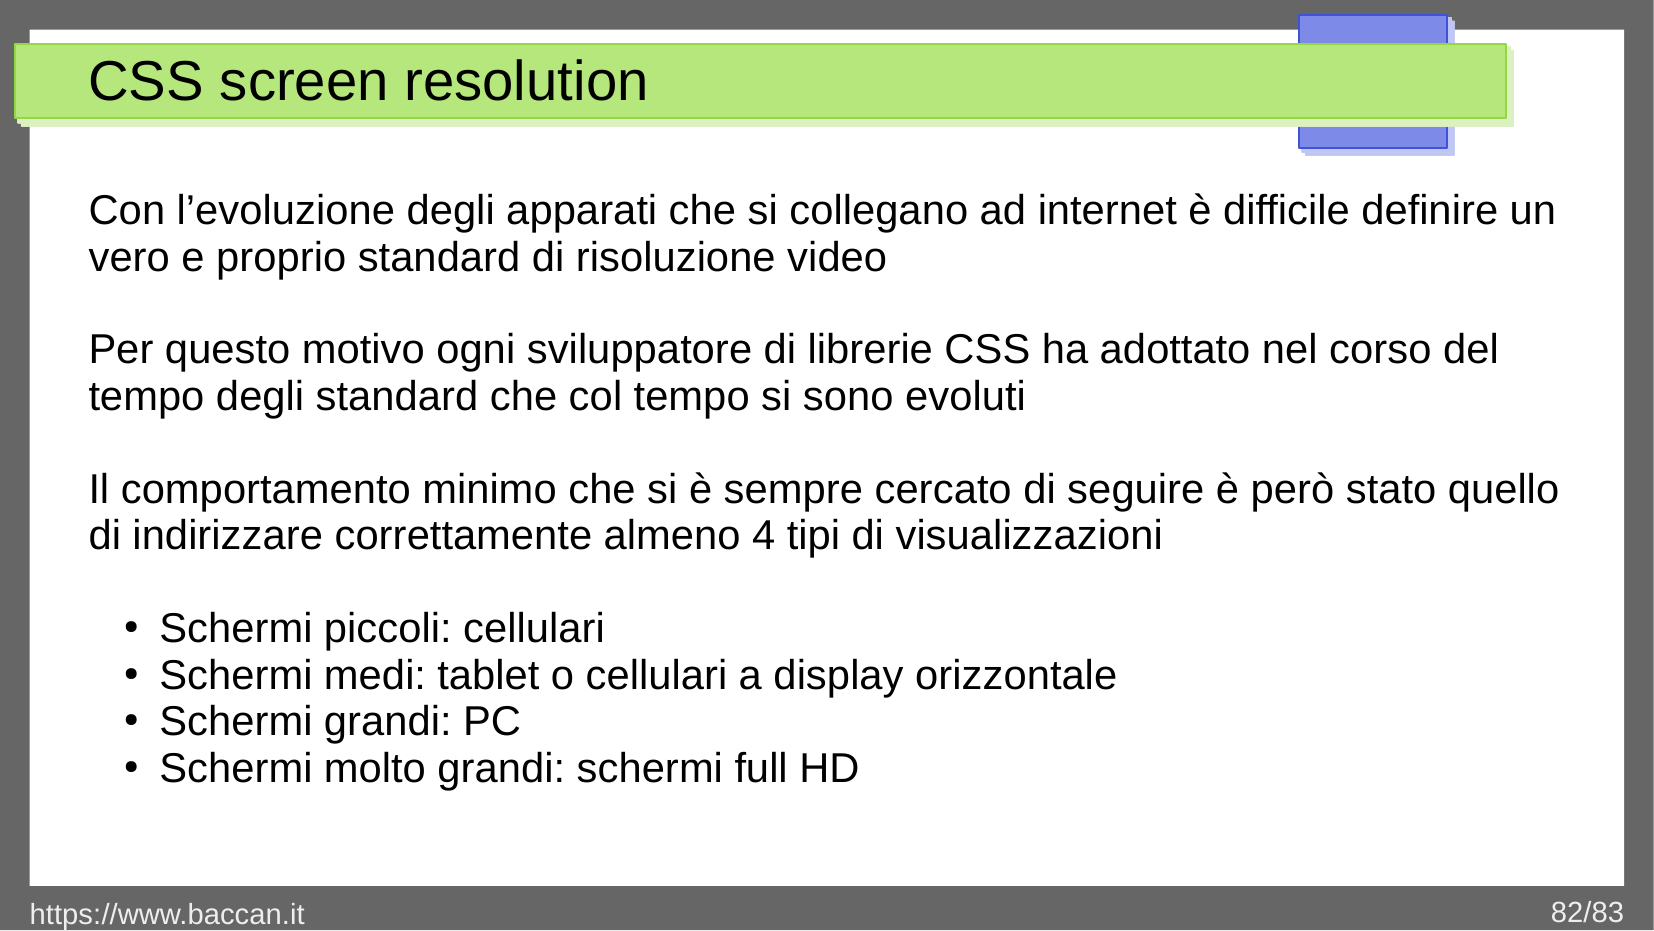

# CSS screen resolution
Con l’evoluzione degli apparati che si collegano ad internet è difficile definire un vero e proprio standard di risoluzione video
Per questo motivo ogni sviluppatore di librerie CSS ha adottato nel corso del tempo degli standard che col tempo si sono evoluti
Il comportamento minimo che si è sempre cercato di seguire è però stato quello di indirizzare correttamente almeno 4 tipi di visualizzazioni
Schermi piccoli: cellulari
Schermi medi: tablet o cellulari a display orizzontale
Schermi grandi: PC
Schermi molto grandi: schermi full HD
82
https://www.baccan.it